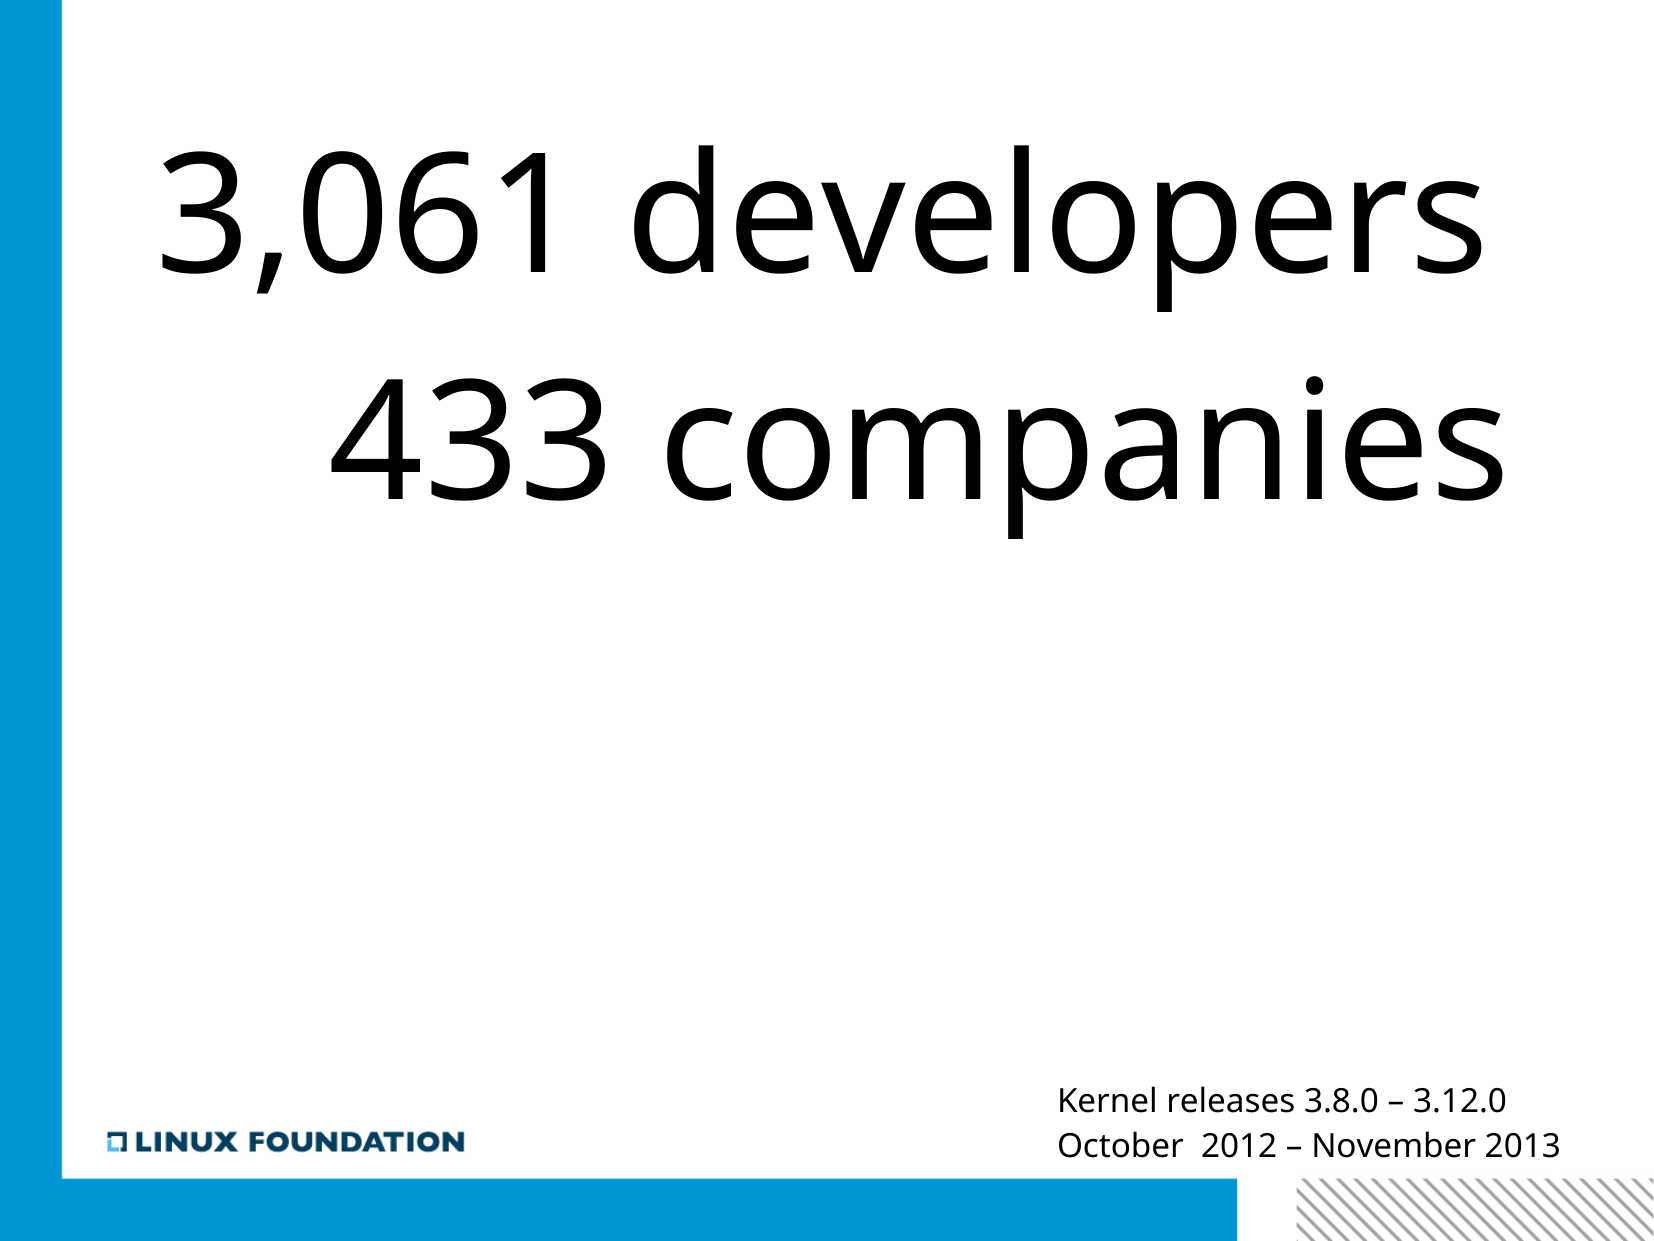

3,061 developers
 433 companies
Kernel releases 3.8.0 – 3.12.0
October 2012 – November 2013